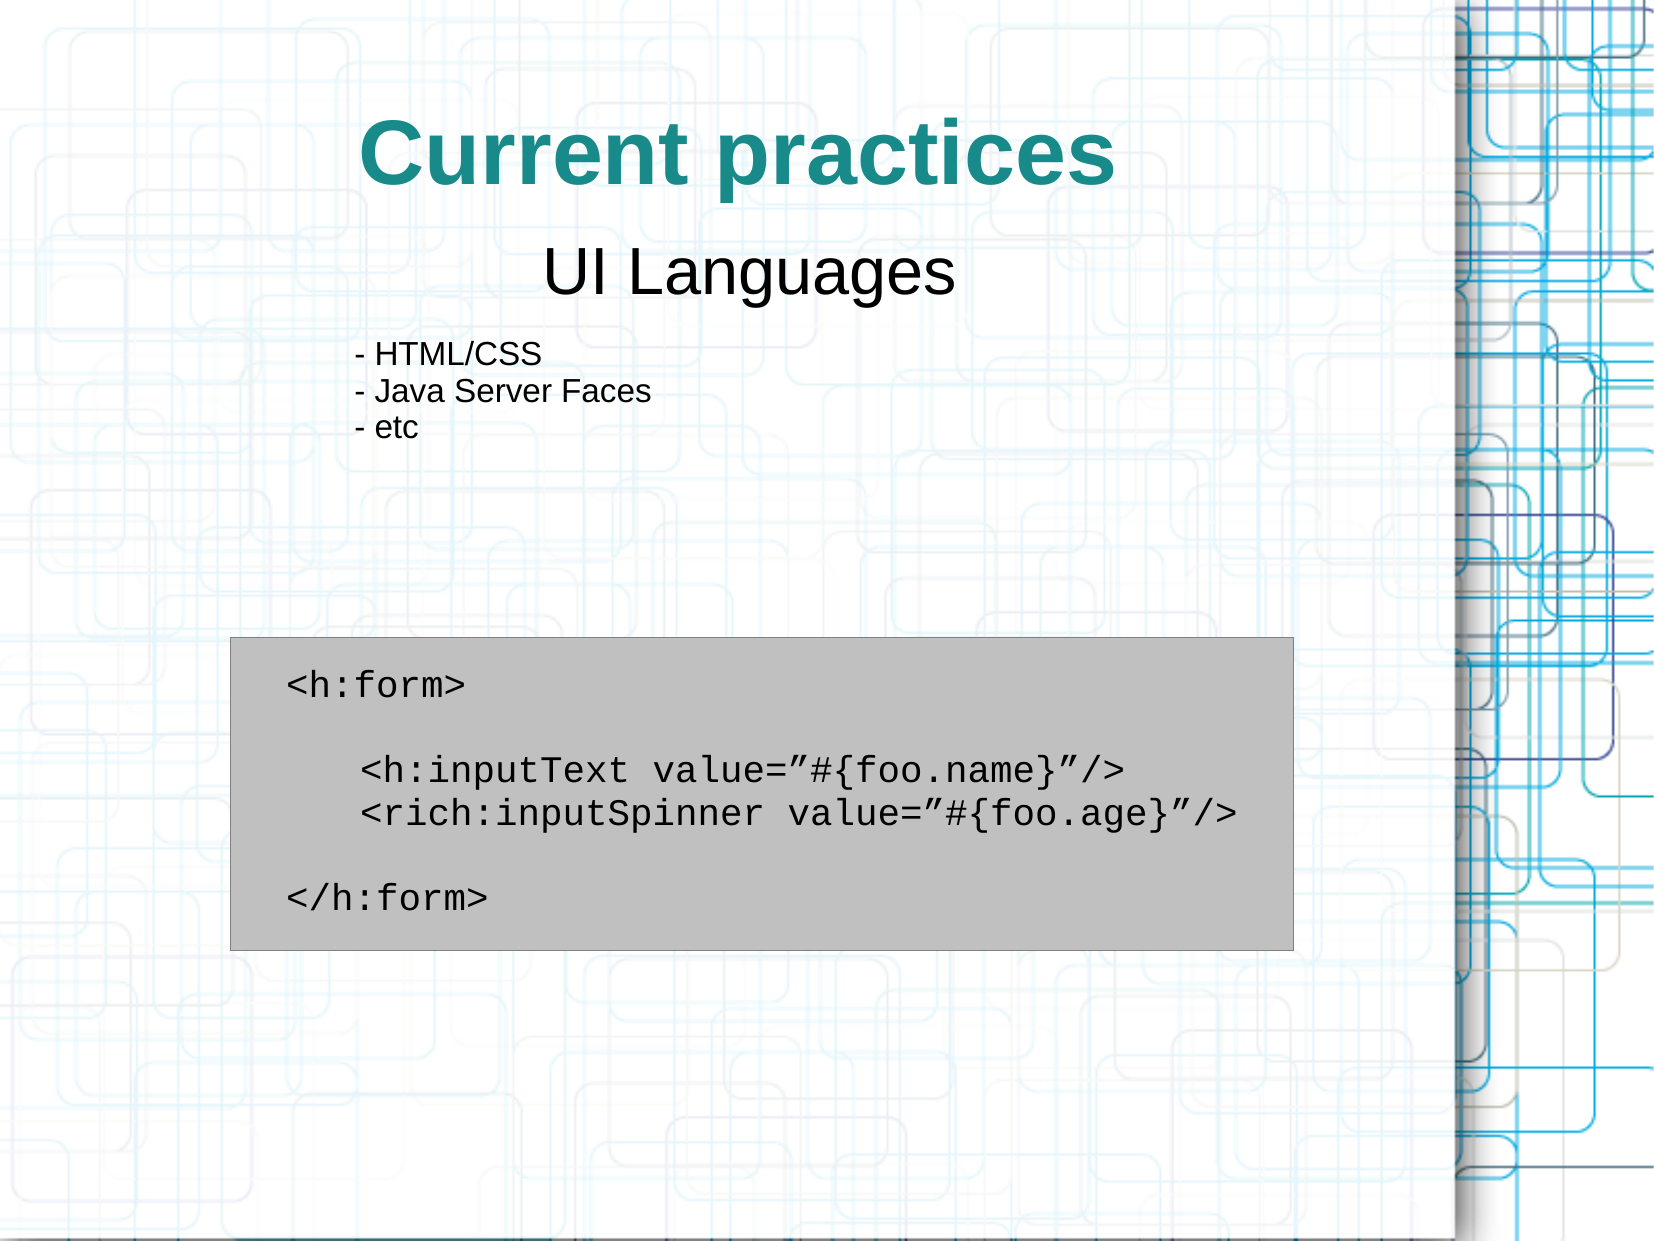

# Current practices
UI Languages
- HTML/CSS
- Java Server Faces
- etc
<h:form>
	<h:inputText value=”#{foo.name}”/>
	<rich:inputSpinner value=”#{foo.age}”/>
</h:form>